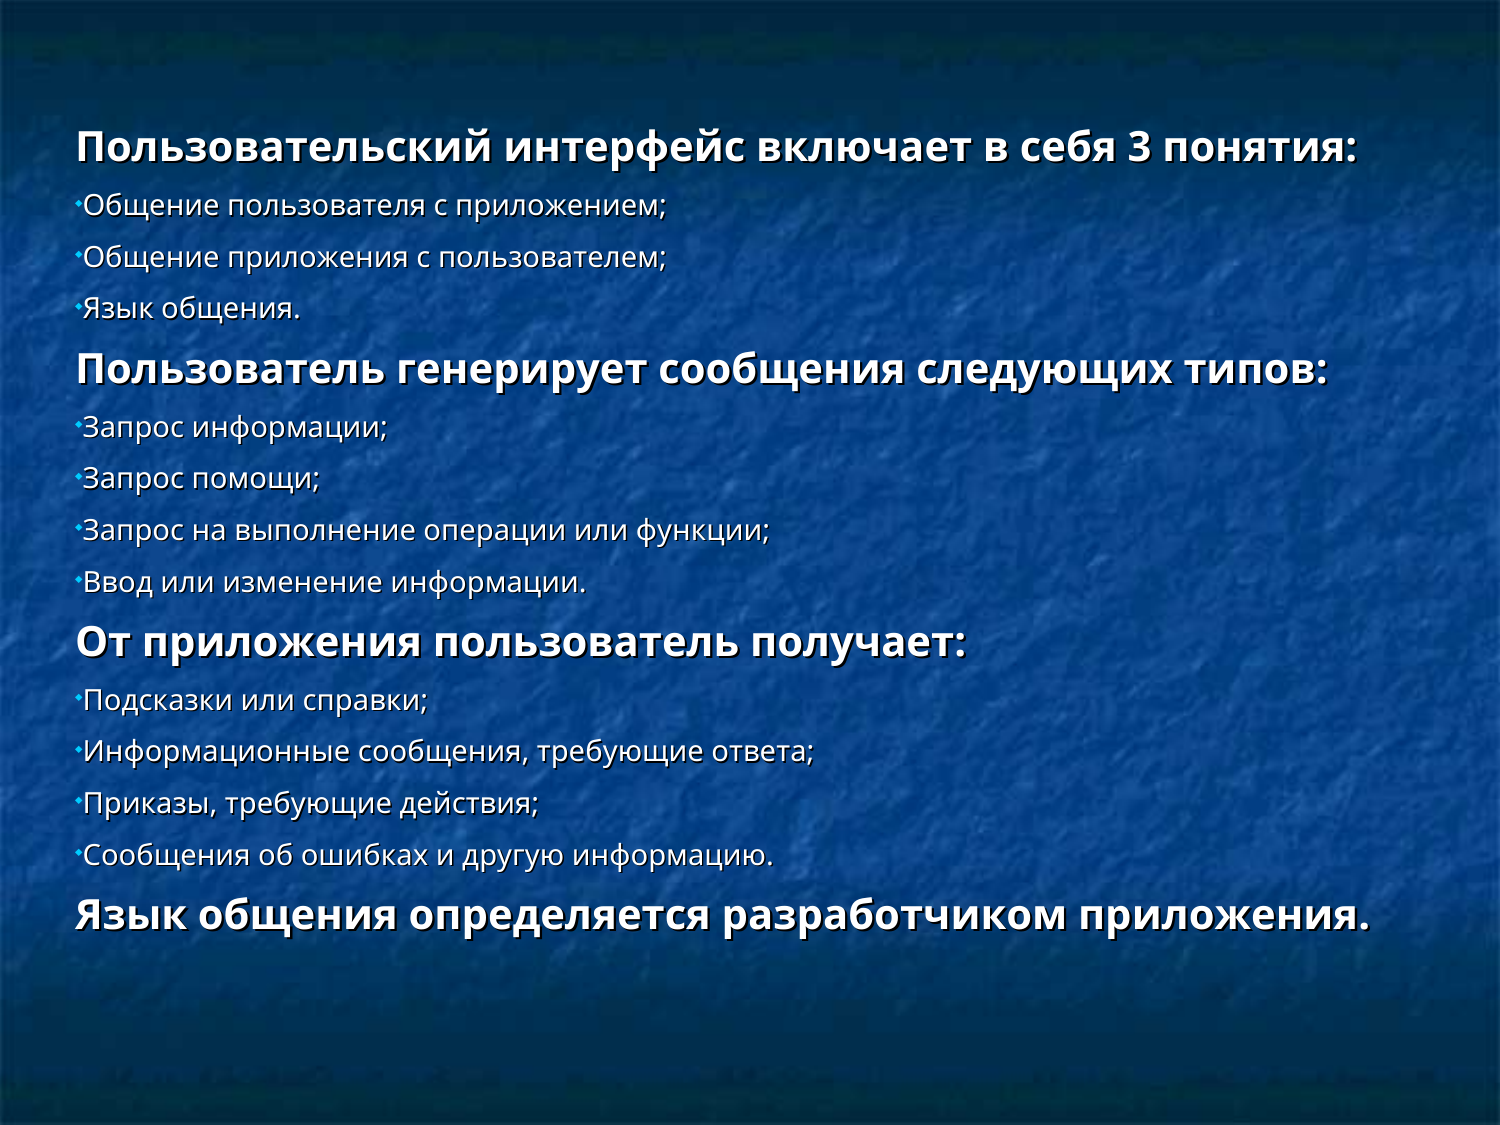

# Пользовательский интерфейс включает в себя 3 понятия:
Общение пользователя с приложением;
Общение приложения с пользователем;
Язык общения.
Пользователь генерирует сообщения следующих типов:
Запрос информации;
Запрос помощи;
Запрос на выполнение операции или функции;
Ввод или изменение информации.
От приложения пользователь получает:
Подсказки или справки;
Информационные сообщения, требующие ответа;
Приказы, требующие действия;
Сообщения об ошибках и другую информацию.
Язык общения определяется разработчиком приложения.